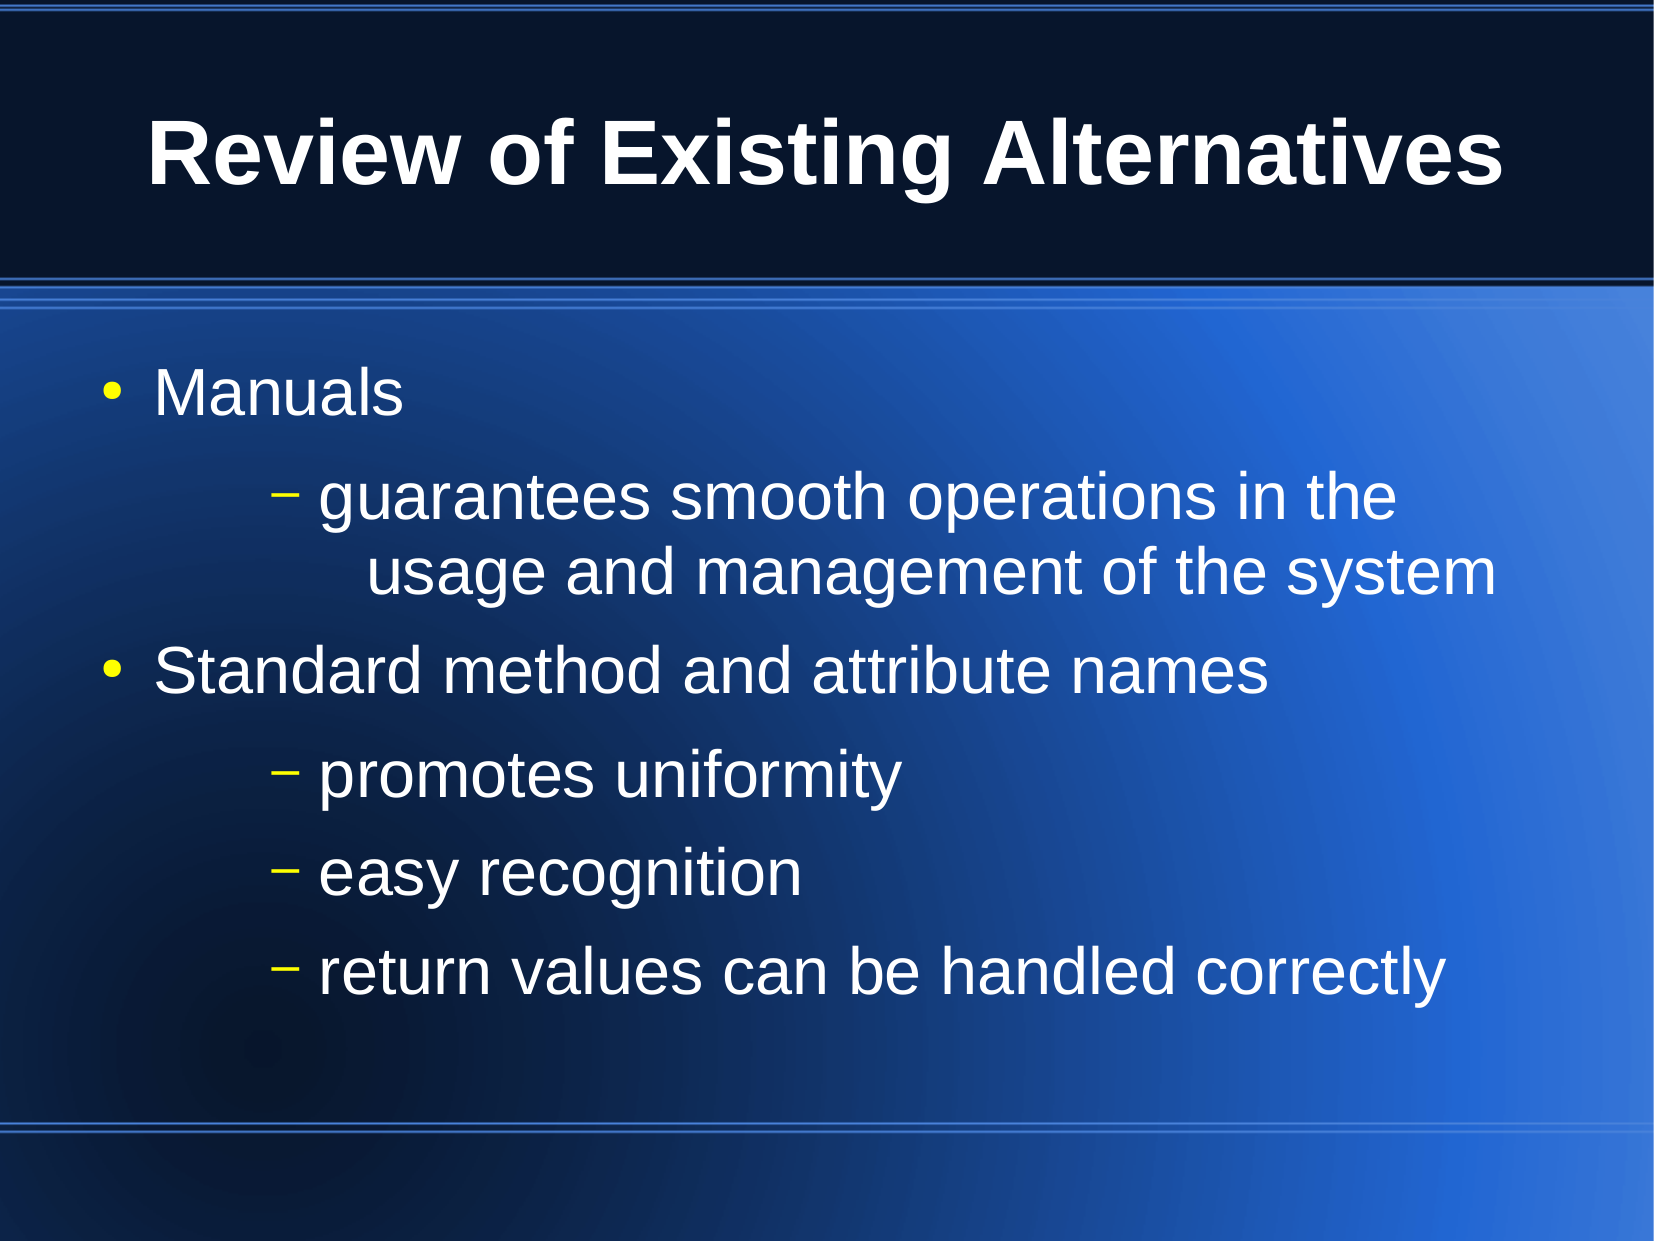

# Review of Existing Alternatives
Manuals
guarantees smooth operations in the usage and management of the system
Standard method and attribute names
promotes uniformity
easy recognition
return values can be handled correctly